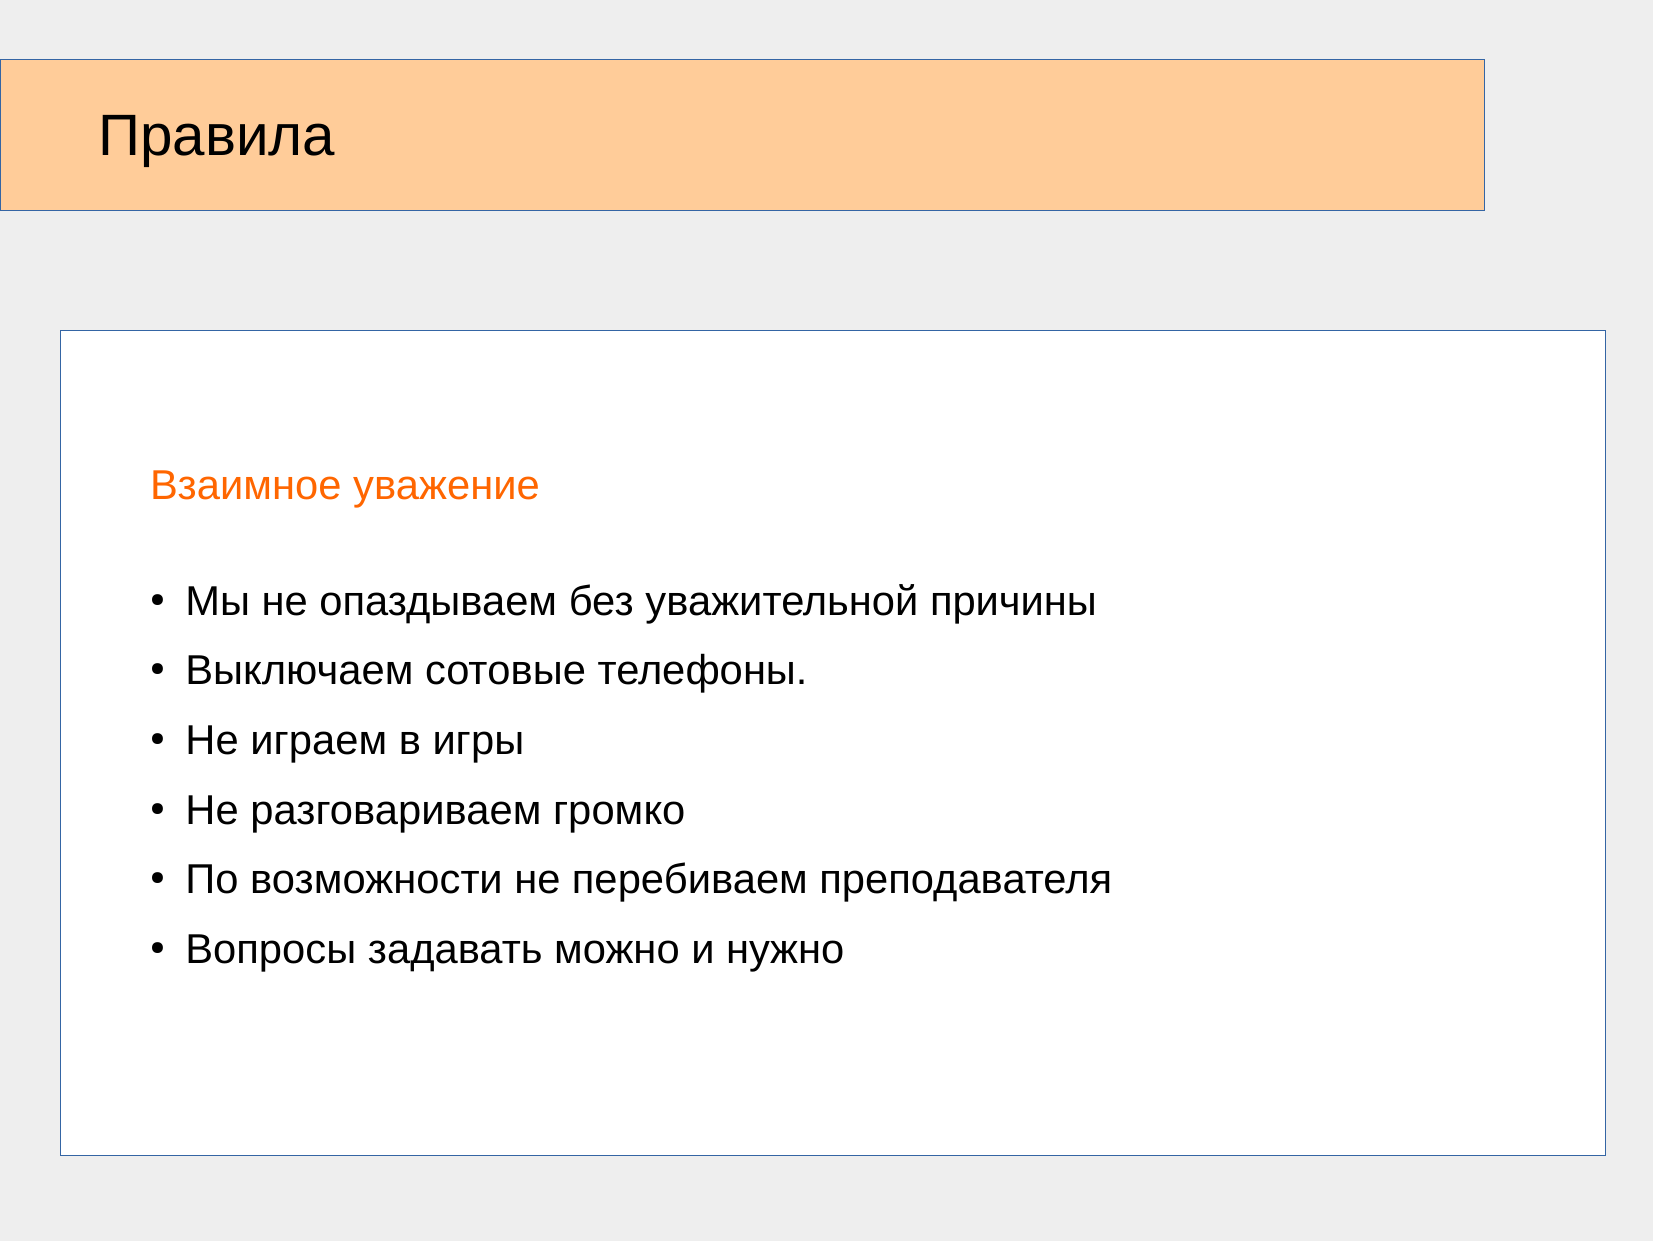

Правила
# Взаимное уважение
Мы не опаздываем без уважительной причины
Выключаем сотовые телефоны.
Не играем в игры
Не разговариваем громко
По возможности не перебиваем преподавателя
Вопросы задавать можно и нужно